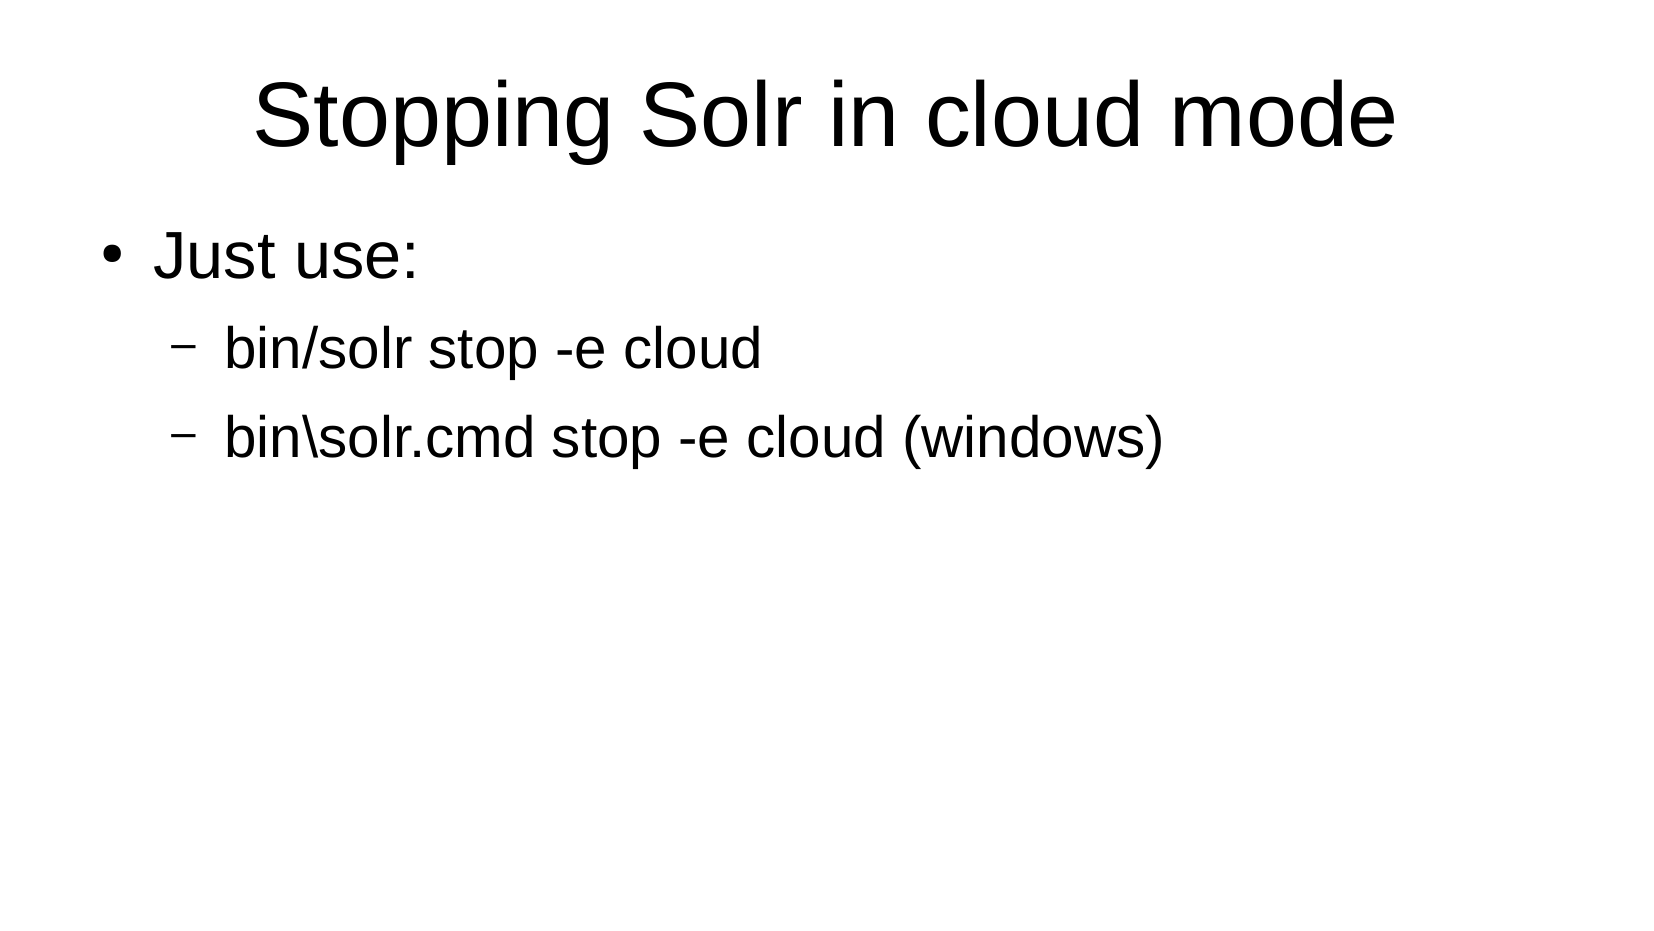

# Stopping Solr in cloud mode
Just use:
bin/solr stop -e cloud
bin\solr.cmd stop -e cloud (windows)